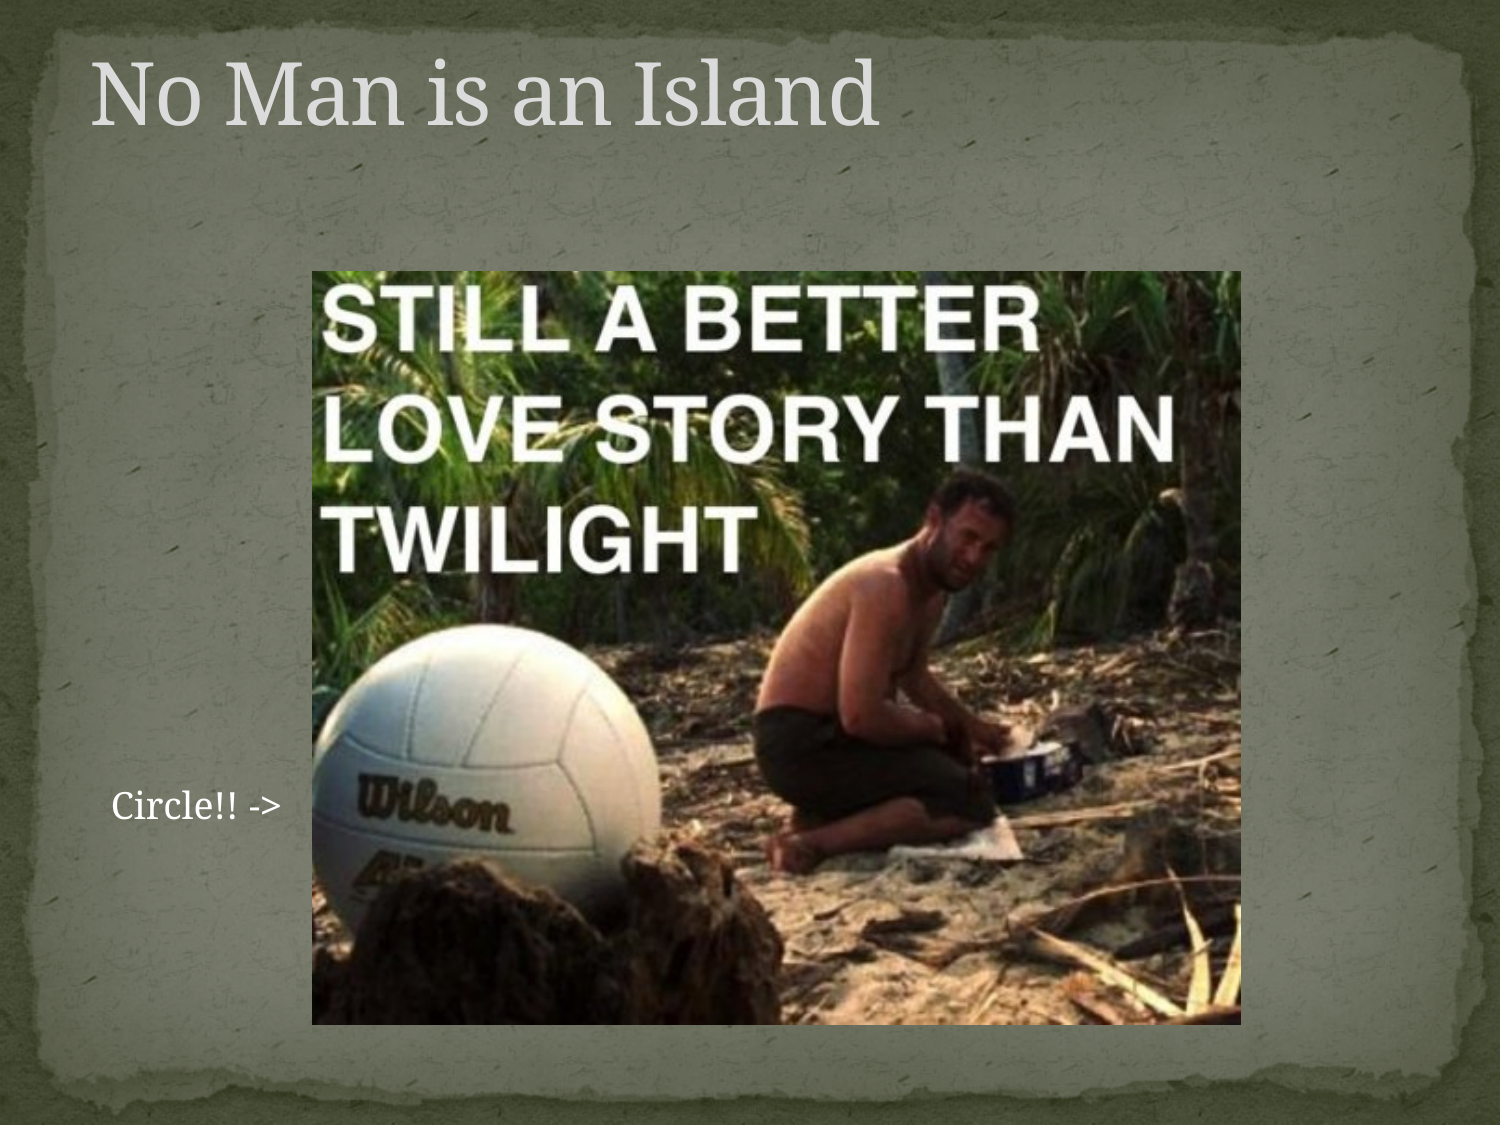

# No Man is an Island
Circle!! ->